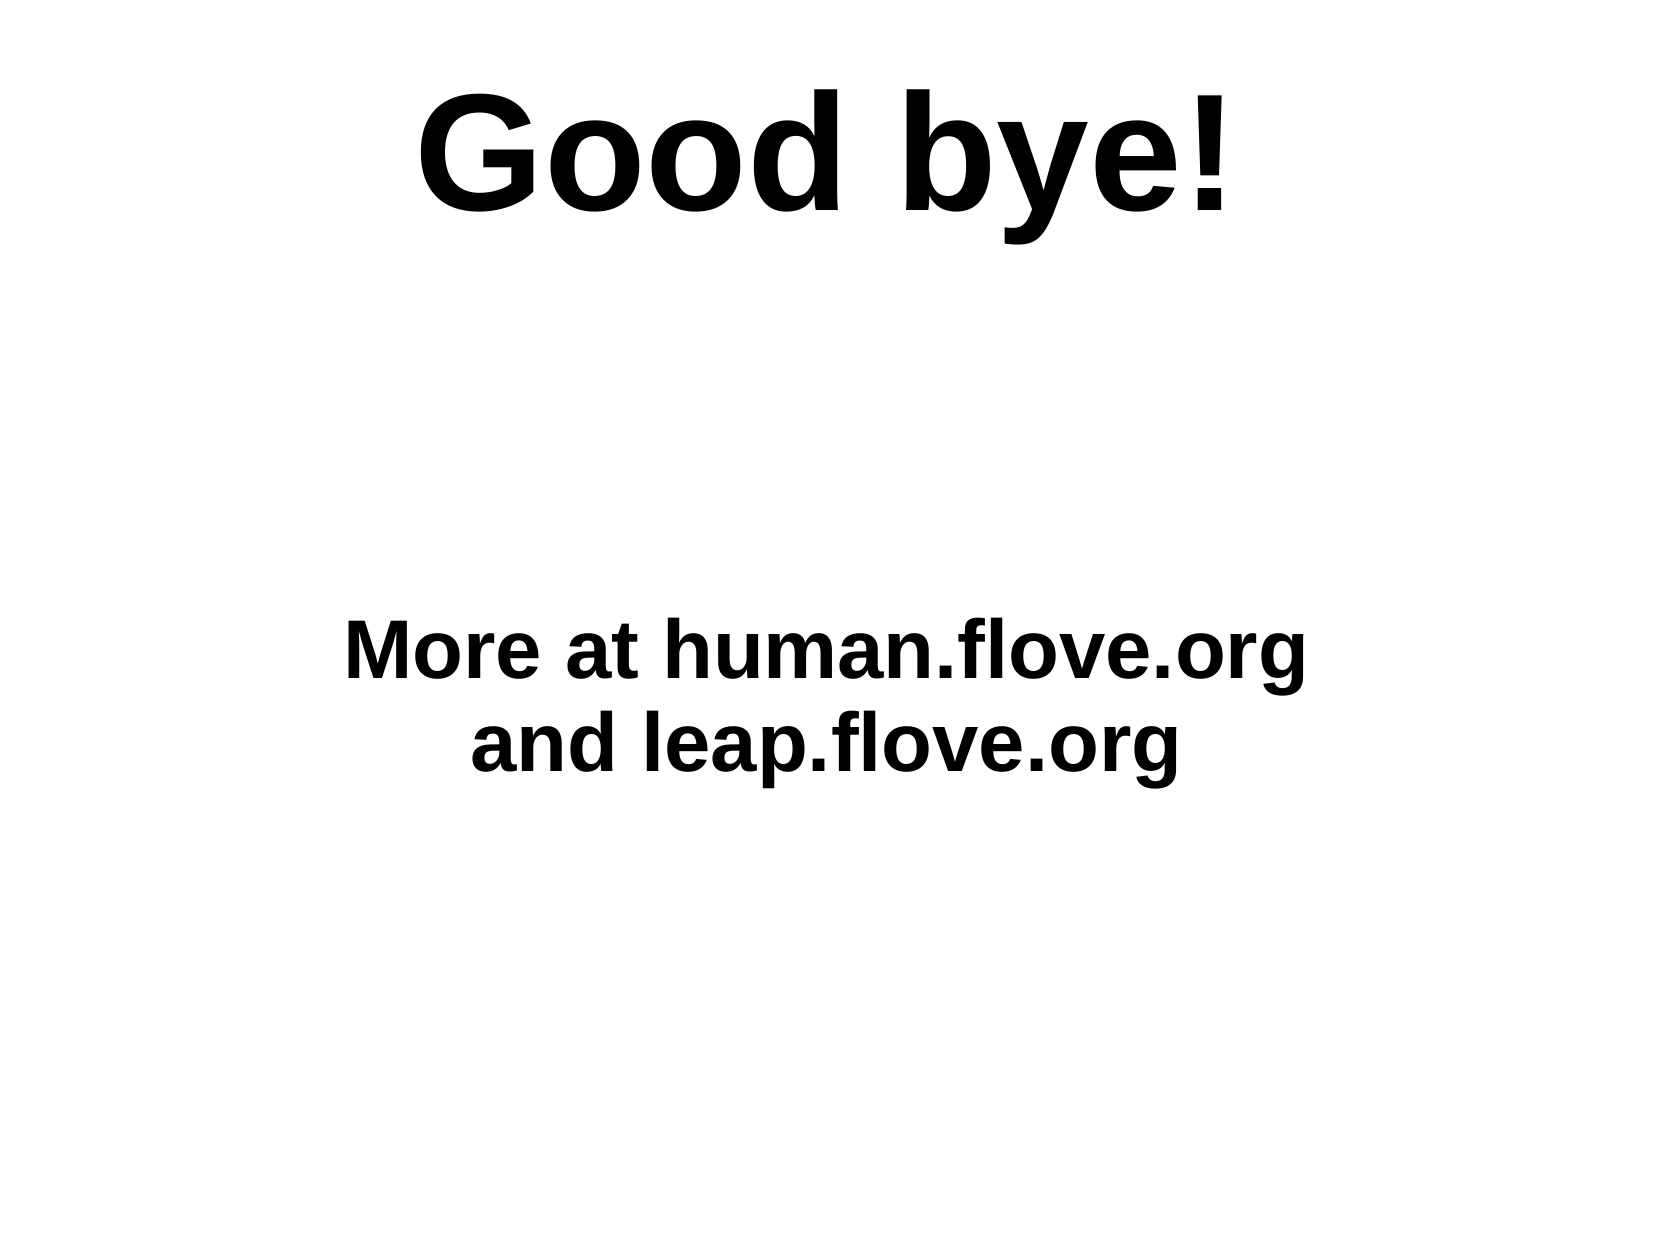

# Good bye!
More at human.flove.org
and leap.flove.org